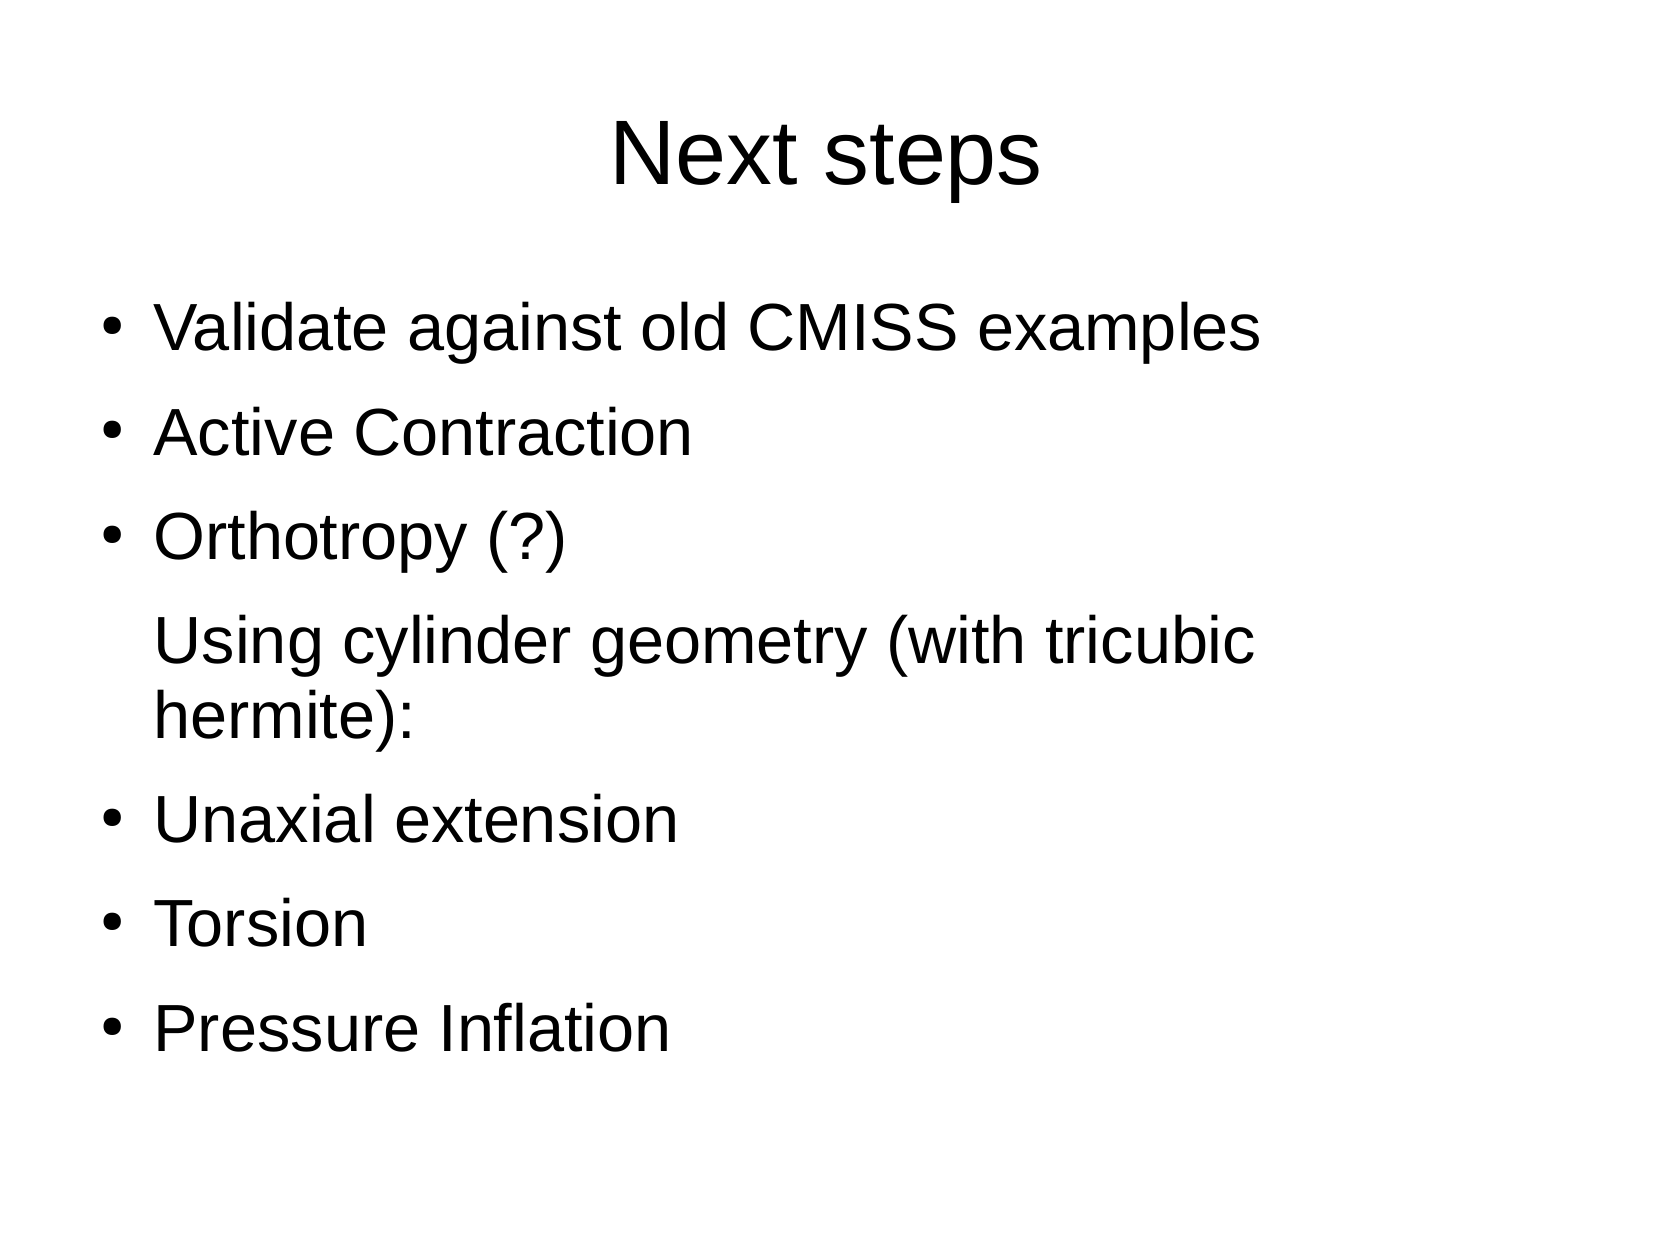

# Next steps
Validate against old CMISS examples
Active Contraction
Orthotropy (?)
Using cylinder geometry (with tricubic hermite):
Unaxial extension
Torsion
Pressure Inflation